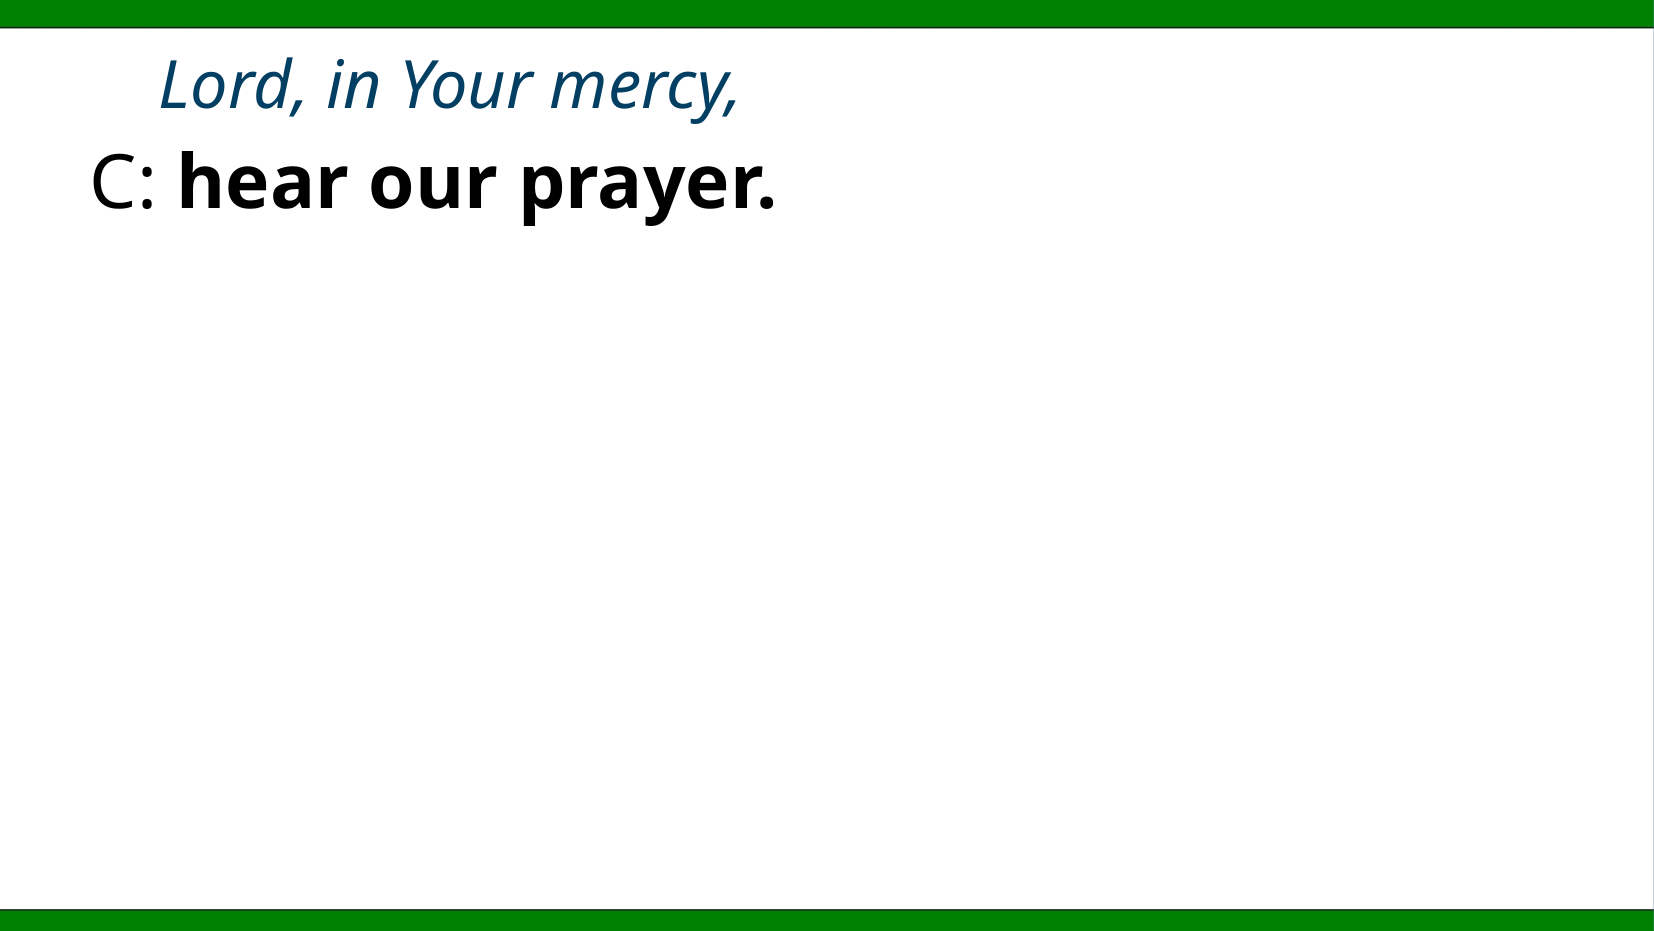

Lord, in Your mercy,
C: hear our prayer.